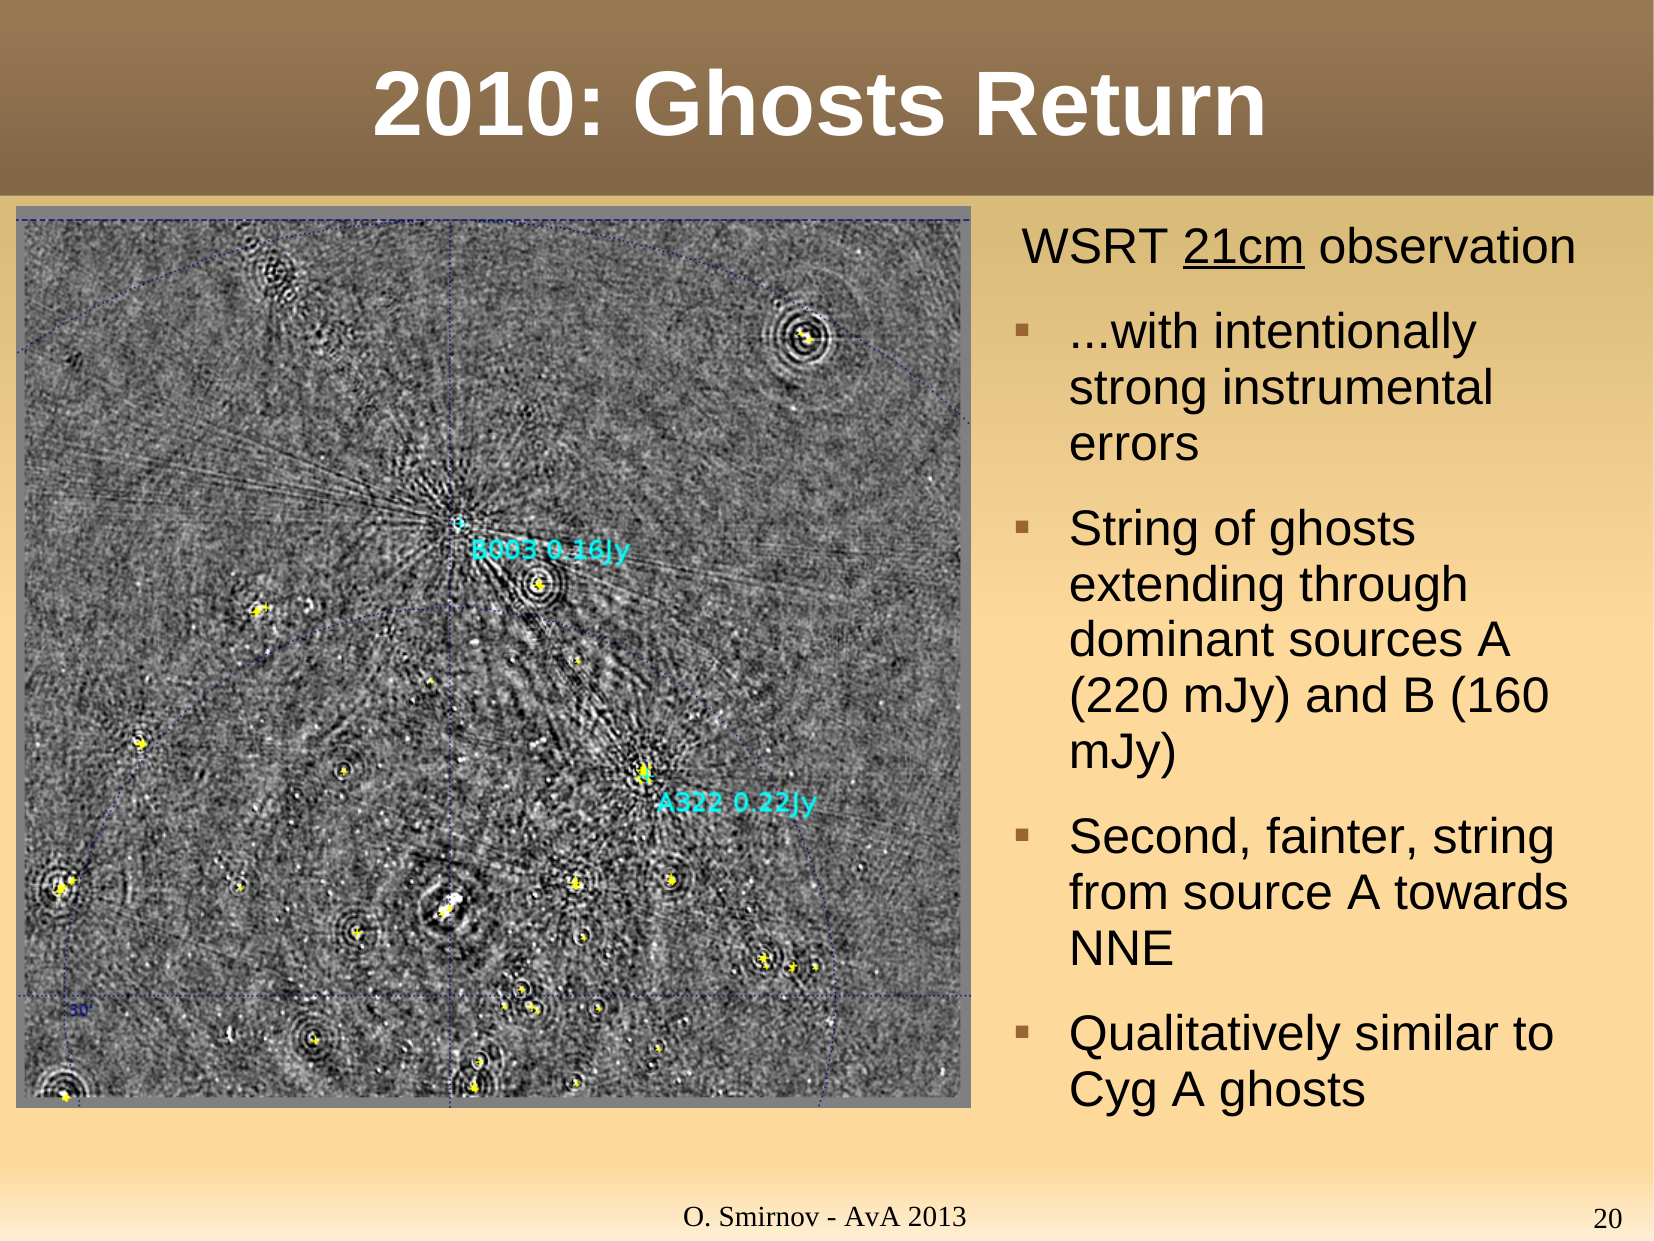

# 2010: Ghosts Return
WSRT 21cm observation
...with intentionally strong instrumental errors
String of ghosts extending through dominant sources A (220 mJy) and B (160 mJy)
Second, fainter, string from source A towards NNE
Qualitatively similar to Cyg A ghosts
O. Smirnov - AvA 2013
20